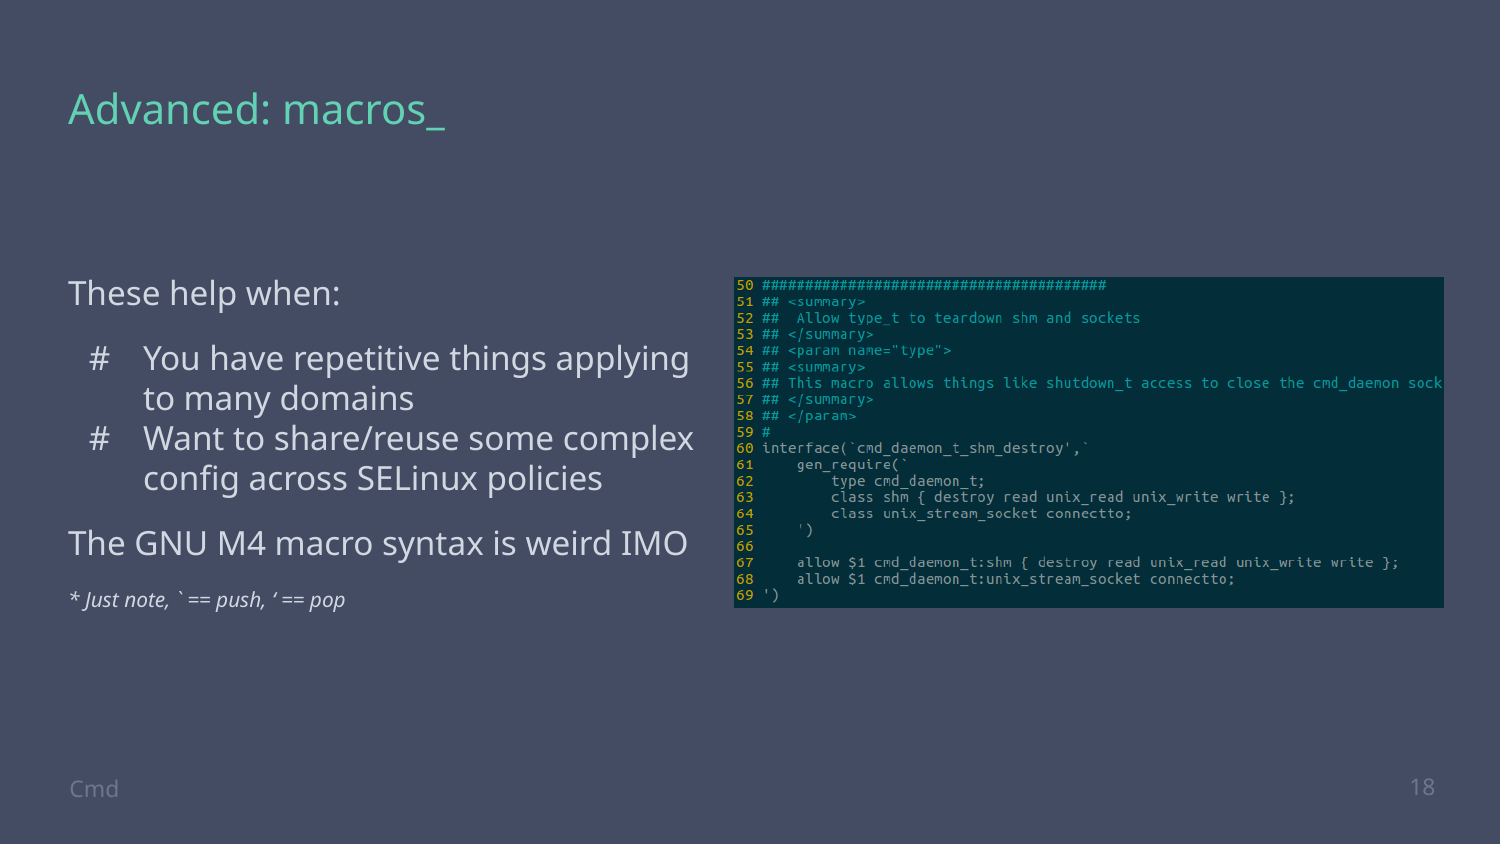

# Advanced: macros_
These help when:
You have repetitive things applying to many domains
Want to share/reuse some complex config across SELinux policies
The GNU M4 macro syntax is weird IMO
* Just note, ` == push, ‘ == pop